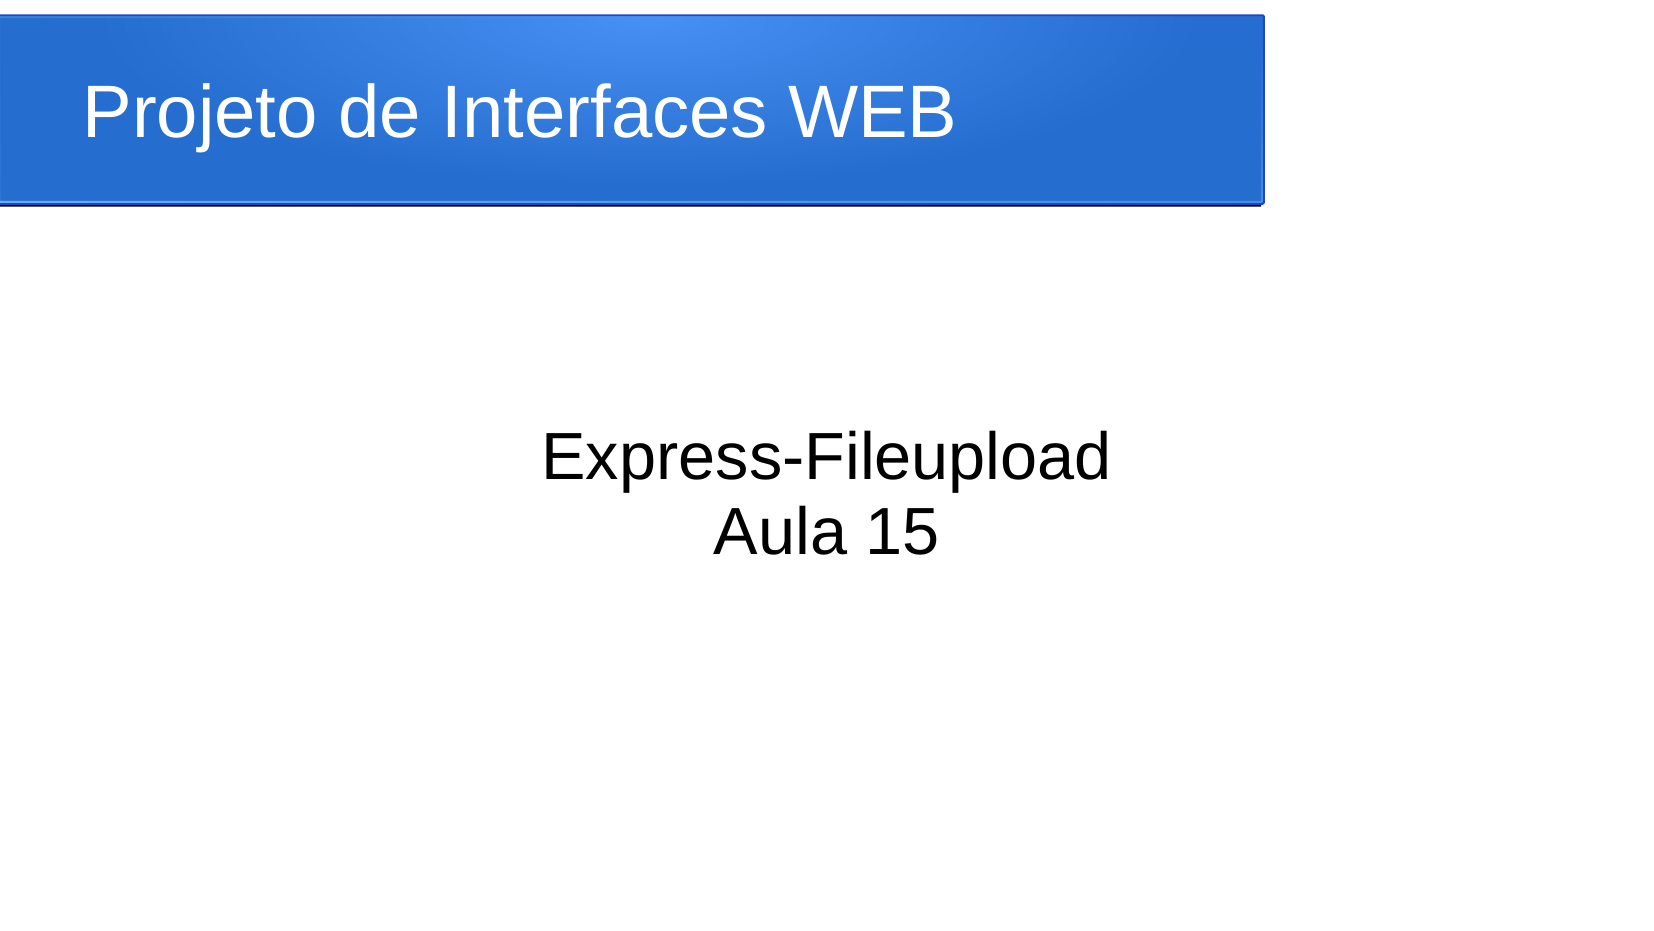

# Projeto de Interfaces WEB
Express-Fileupload
Aula 15